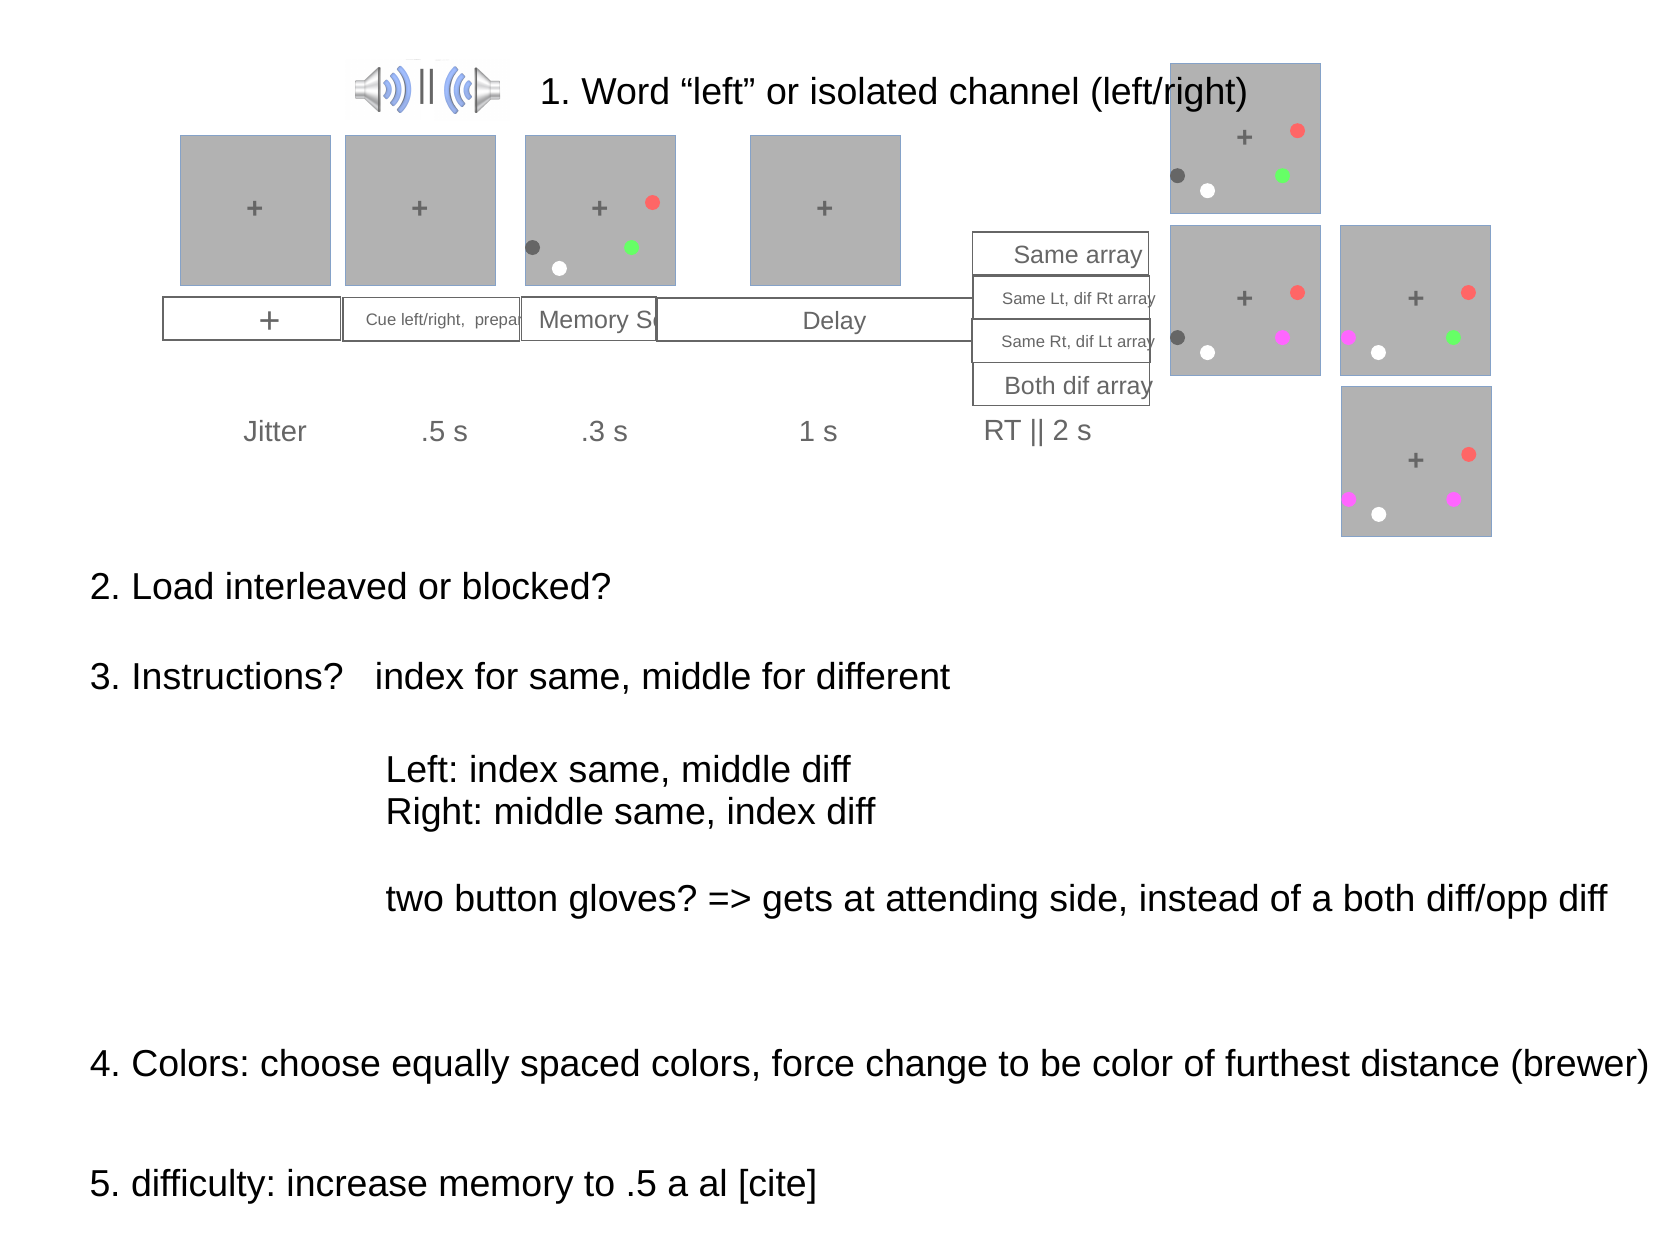

||
+
+
+
+
+
+
+
Same array
Same Lt, dif Rt array
+
Memory Set
Cue left/right, prepare
Delay
Same Rt, dif Lt array
Both dif array
+
RT || 2 s
Jitter
.5 s
.3 s
1 s
1. Word “left” or isolated channel (left/right)
2. Load interleaved or blocked?
3. Instructions? index for same, middle for different
Left: index same, middle diff
Right: middle same, index diff
 two button gloves? => gets at attending side, instead of a both diff/opp diff
4. Colors: choose equally spaced colors, force change to be color of furthest distance (brewer)
5. difficulty: increase memory to .5 a al [cite]